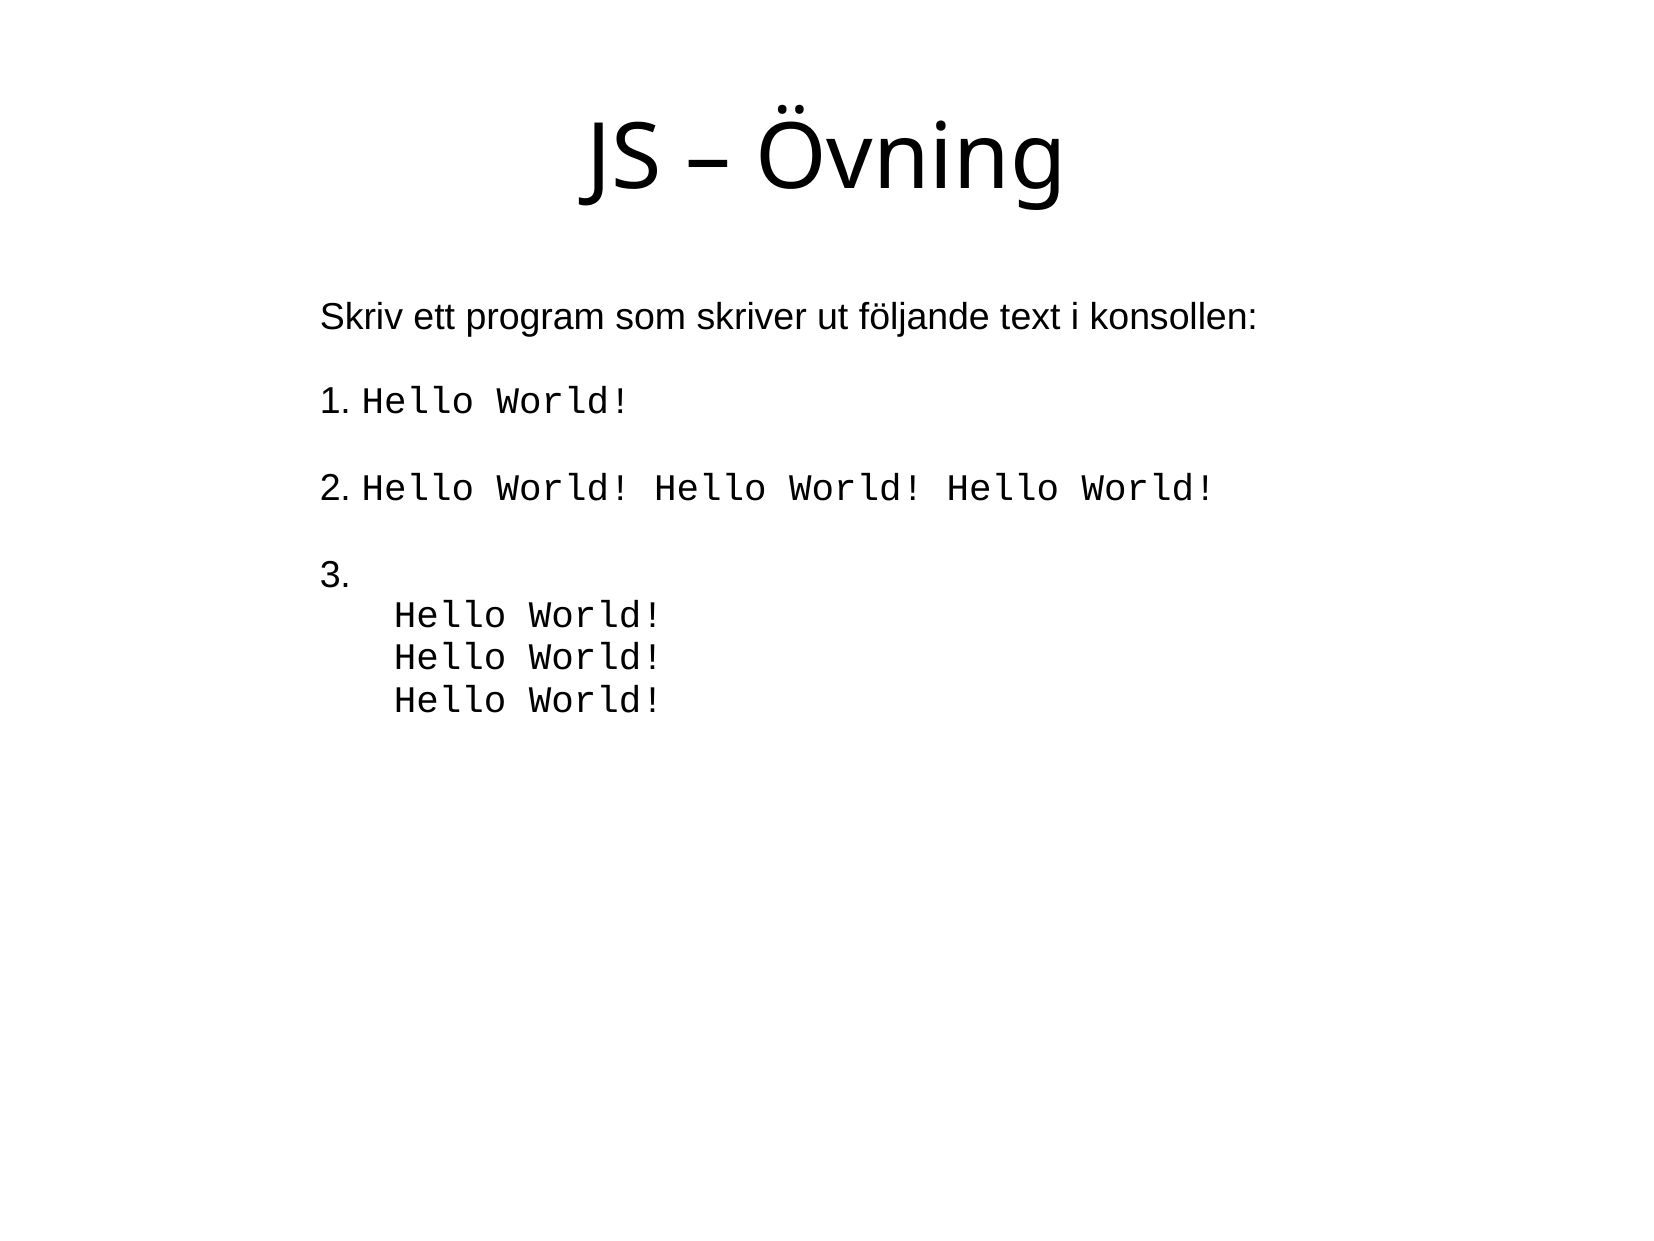

# JS – Övning
Skriv ett program som skriver ut följande text i konsollen:
1. Hello World!
2. Hello World! Hello World! Hello World!
3.
	Hello World!
	Hello World!
	Hello World!